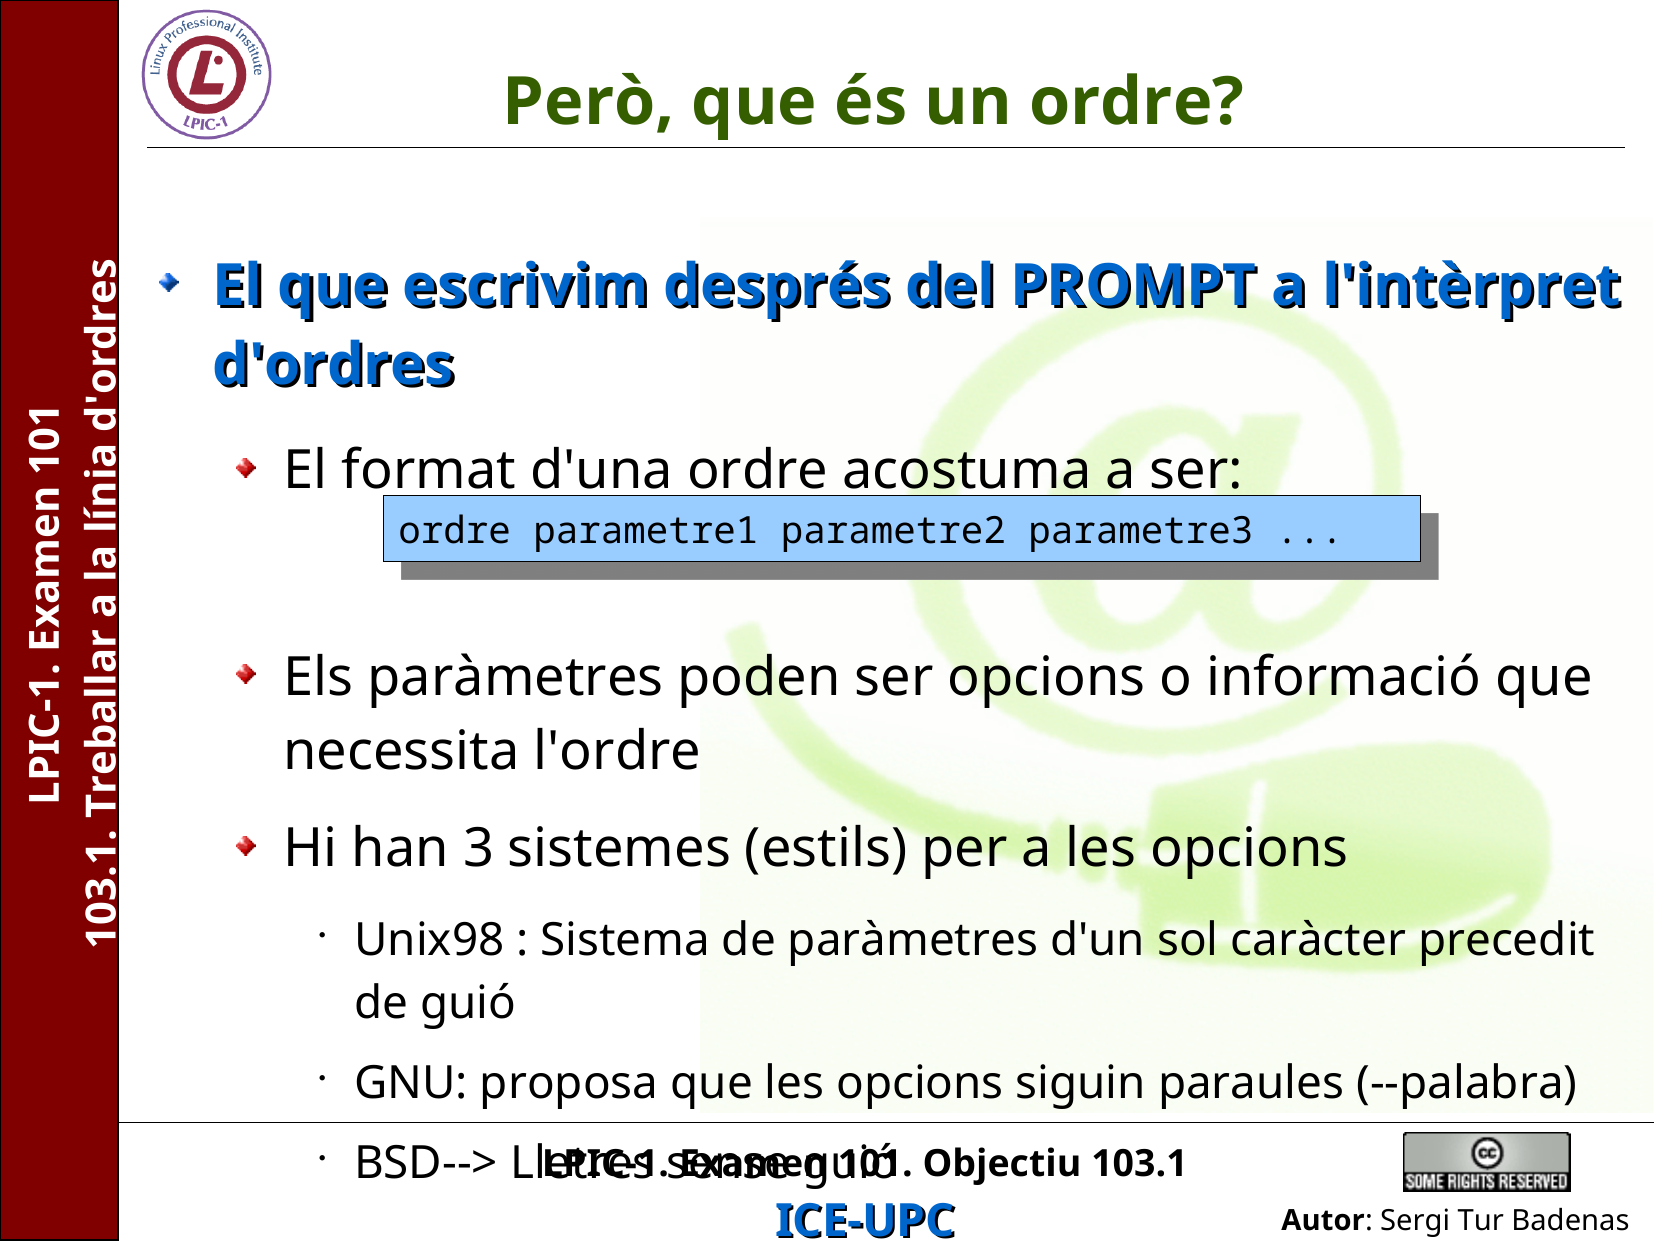

# Però, que és un ordre?
El que escrivim després del PROMPT a l'intèrpret d'ordres
El format d'una ordre acostuma a ser:
Els paràmetres poden ser opcions o informació que necessita l'ordre
Hi han 3 sistemes (estils) per a les opcions
Unix98 : Sistema de paràmetres d'un sol caràcter precedit de guió
GNU: proposa que les opcions siguin paraules (--palabra)
BSD--> Lletres sense guió
ordre parametre1 parametre2 parametre3 ...